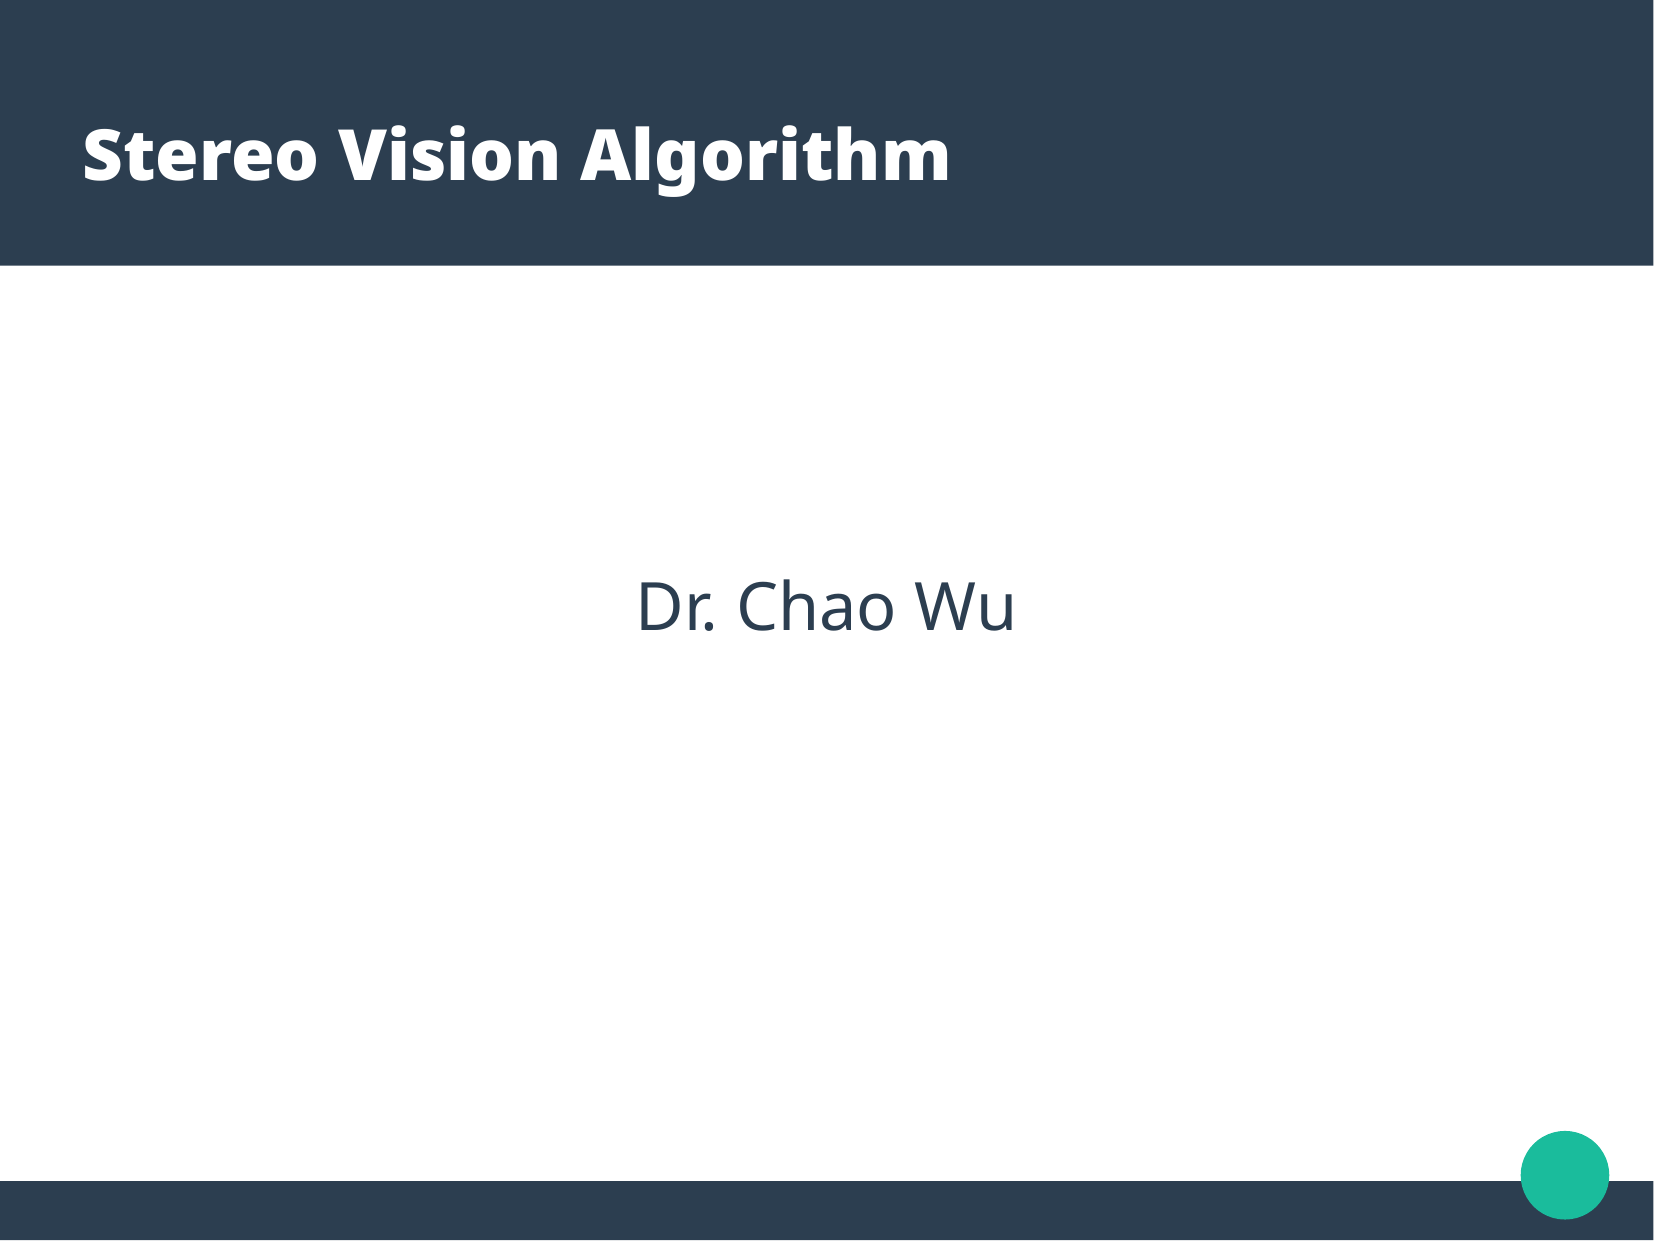

# Stereo Vision Algorithm
Dr. Chao Wu